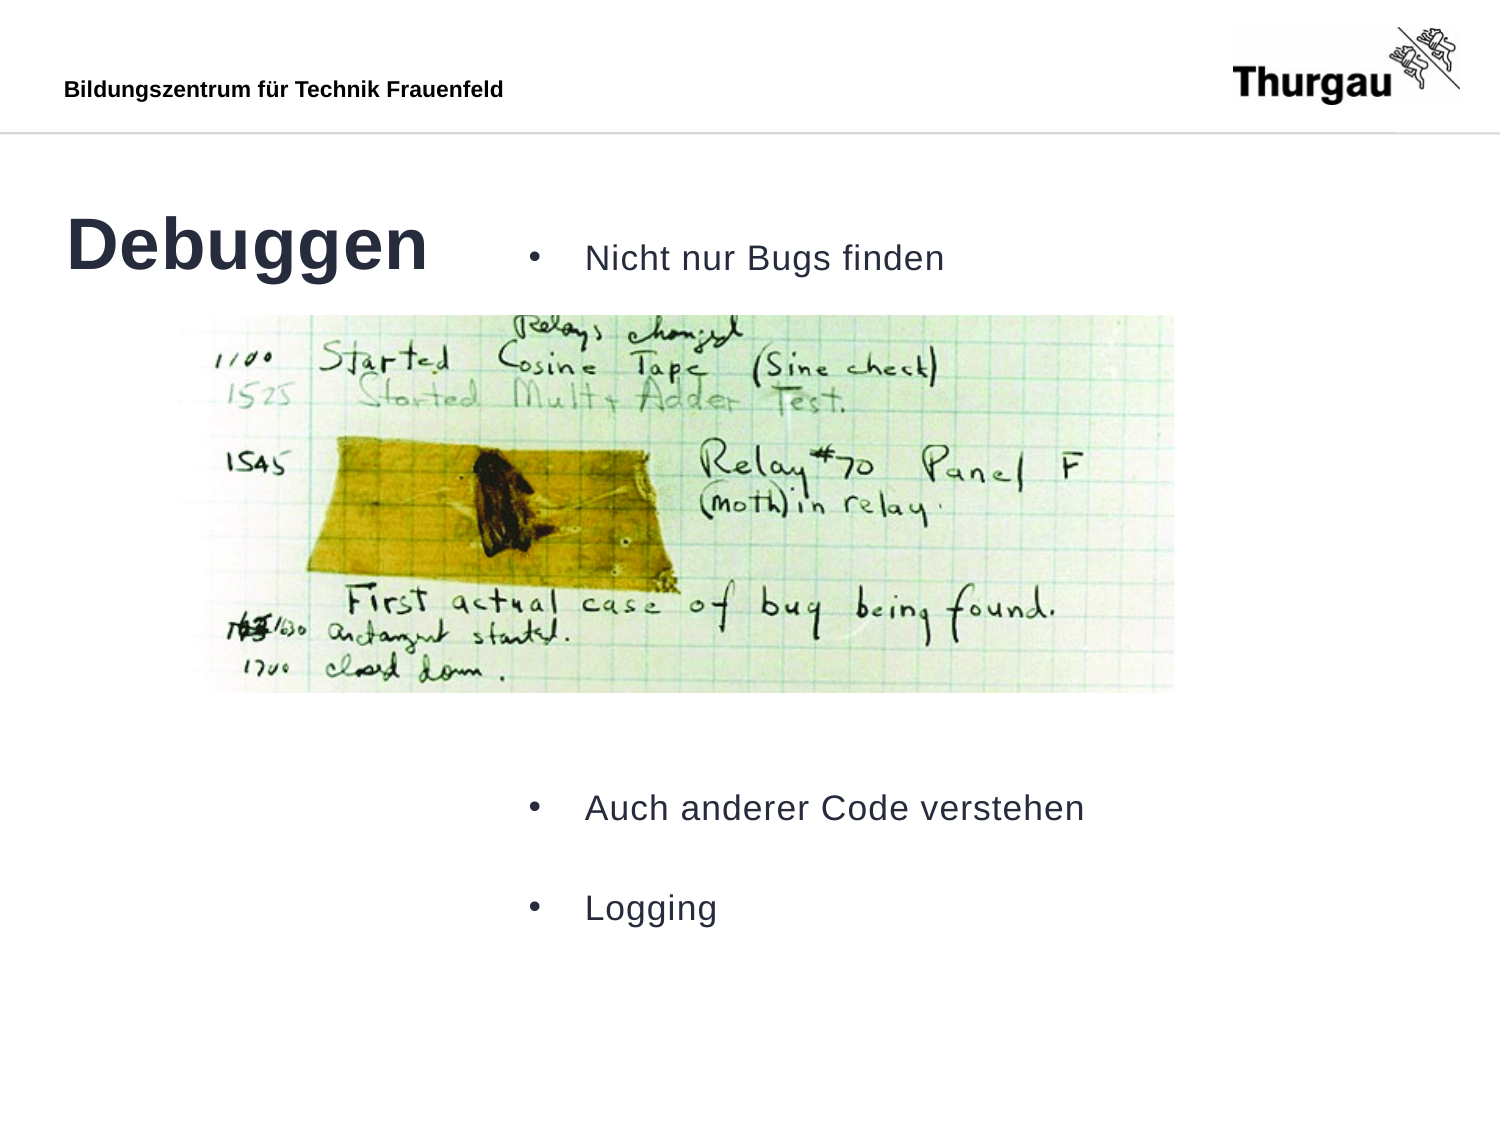

Bildungszentrum für Technik Frauenfeld
Debuggen
Nicht nur Bugs finden
Auch anderer Code verstehen
Logging